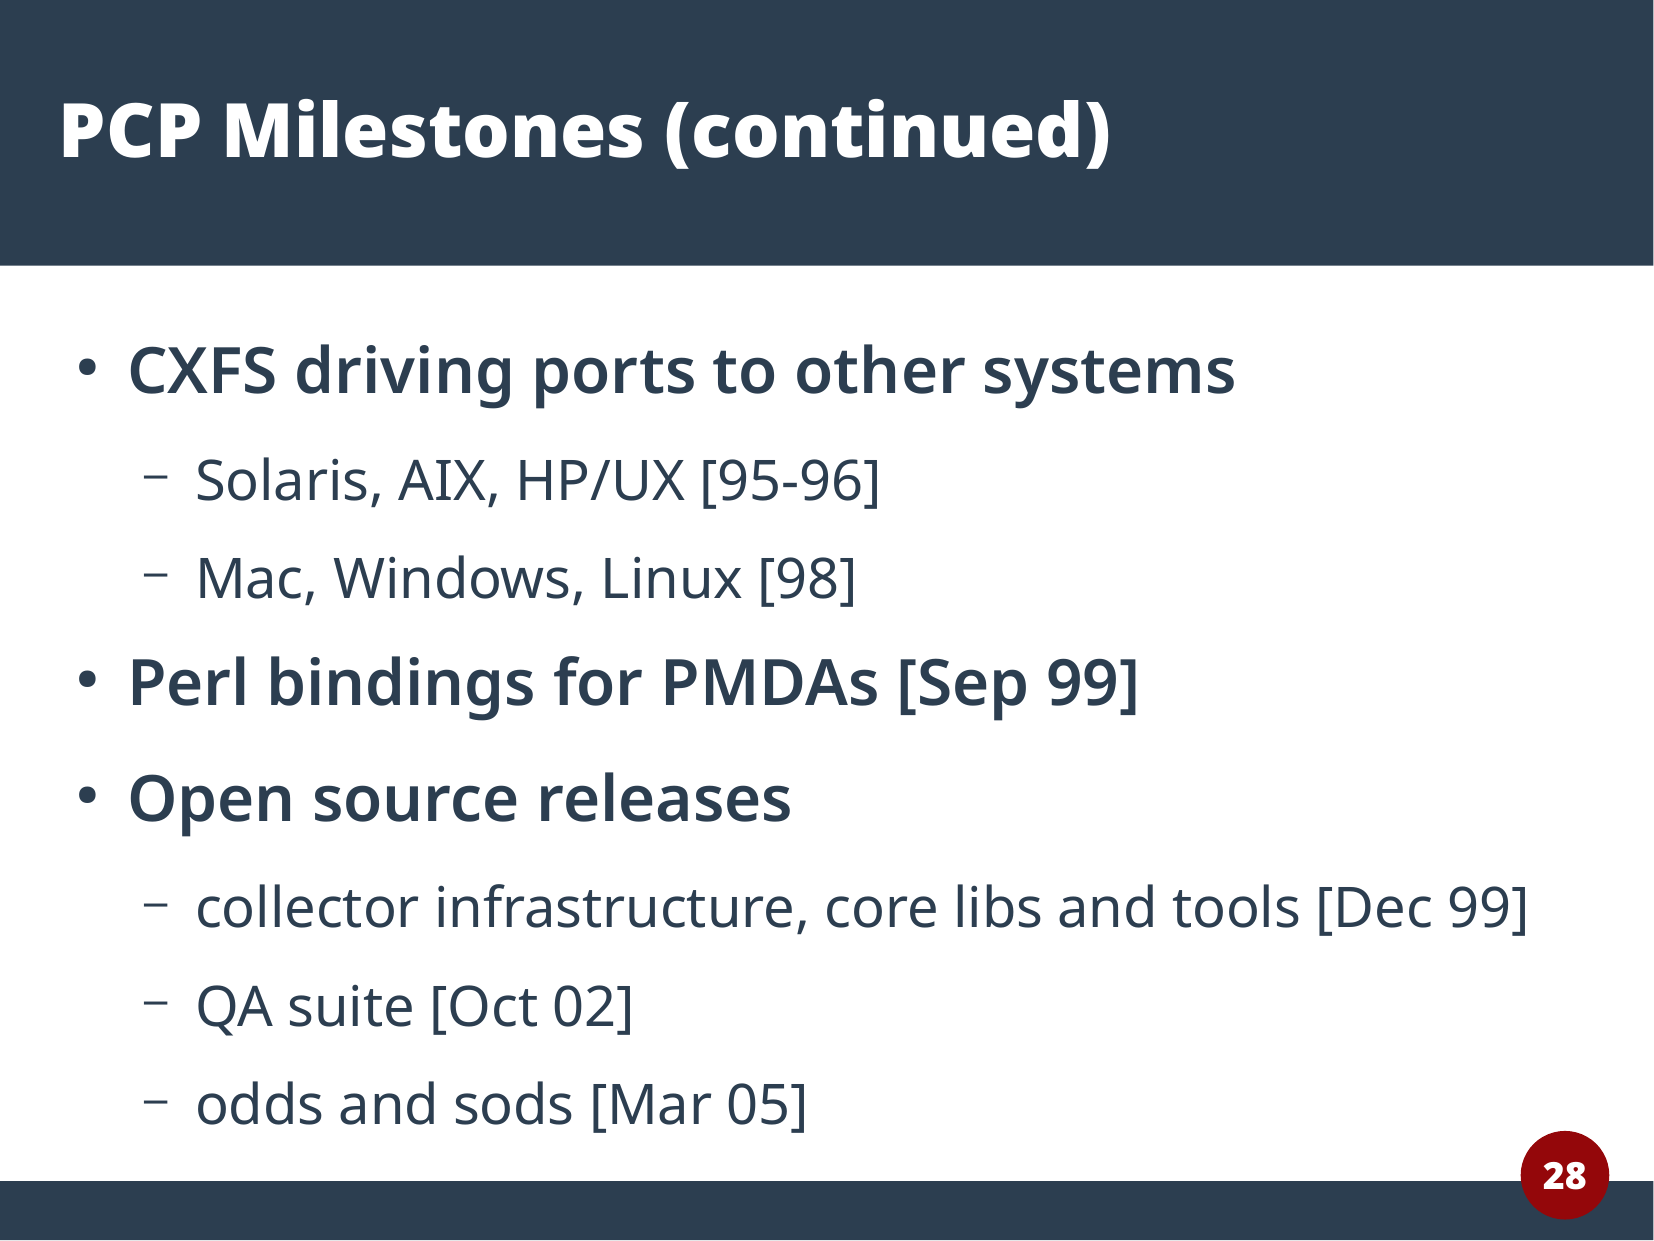

# PCP Milestones (continued)
CXFS driving ports to other systems
Solaris, AIX, HP/UX [95-96]
Mac, Windows, Linux [98]
Perl bindings for PMDAs [Sep 99]
Open source releases
collector infrastructure, core libs and tools [Dec 99]
QA suite [Oct 02]
odds and sods [Mar 05]
28